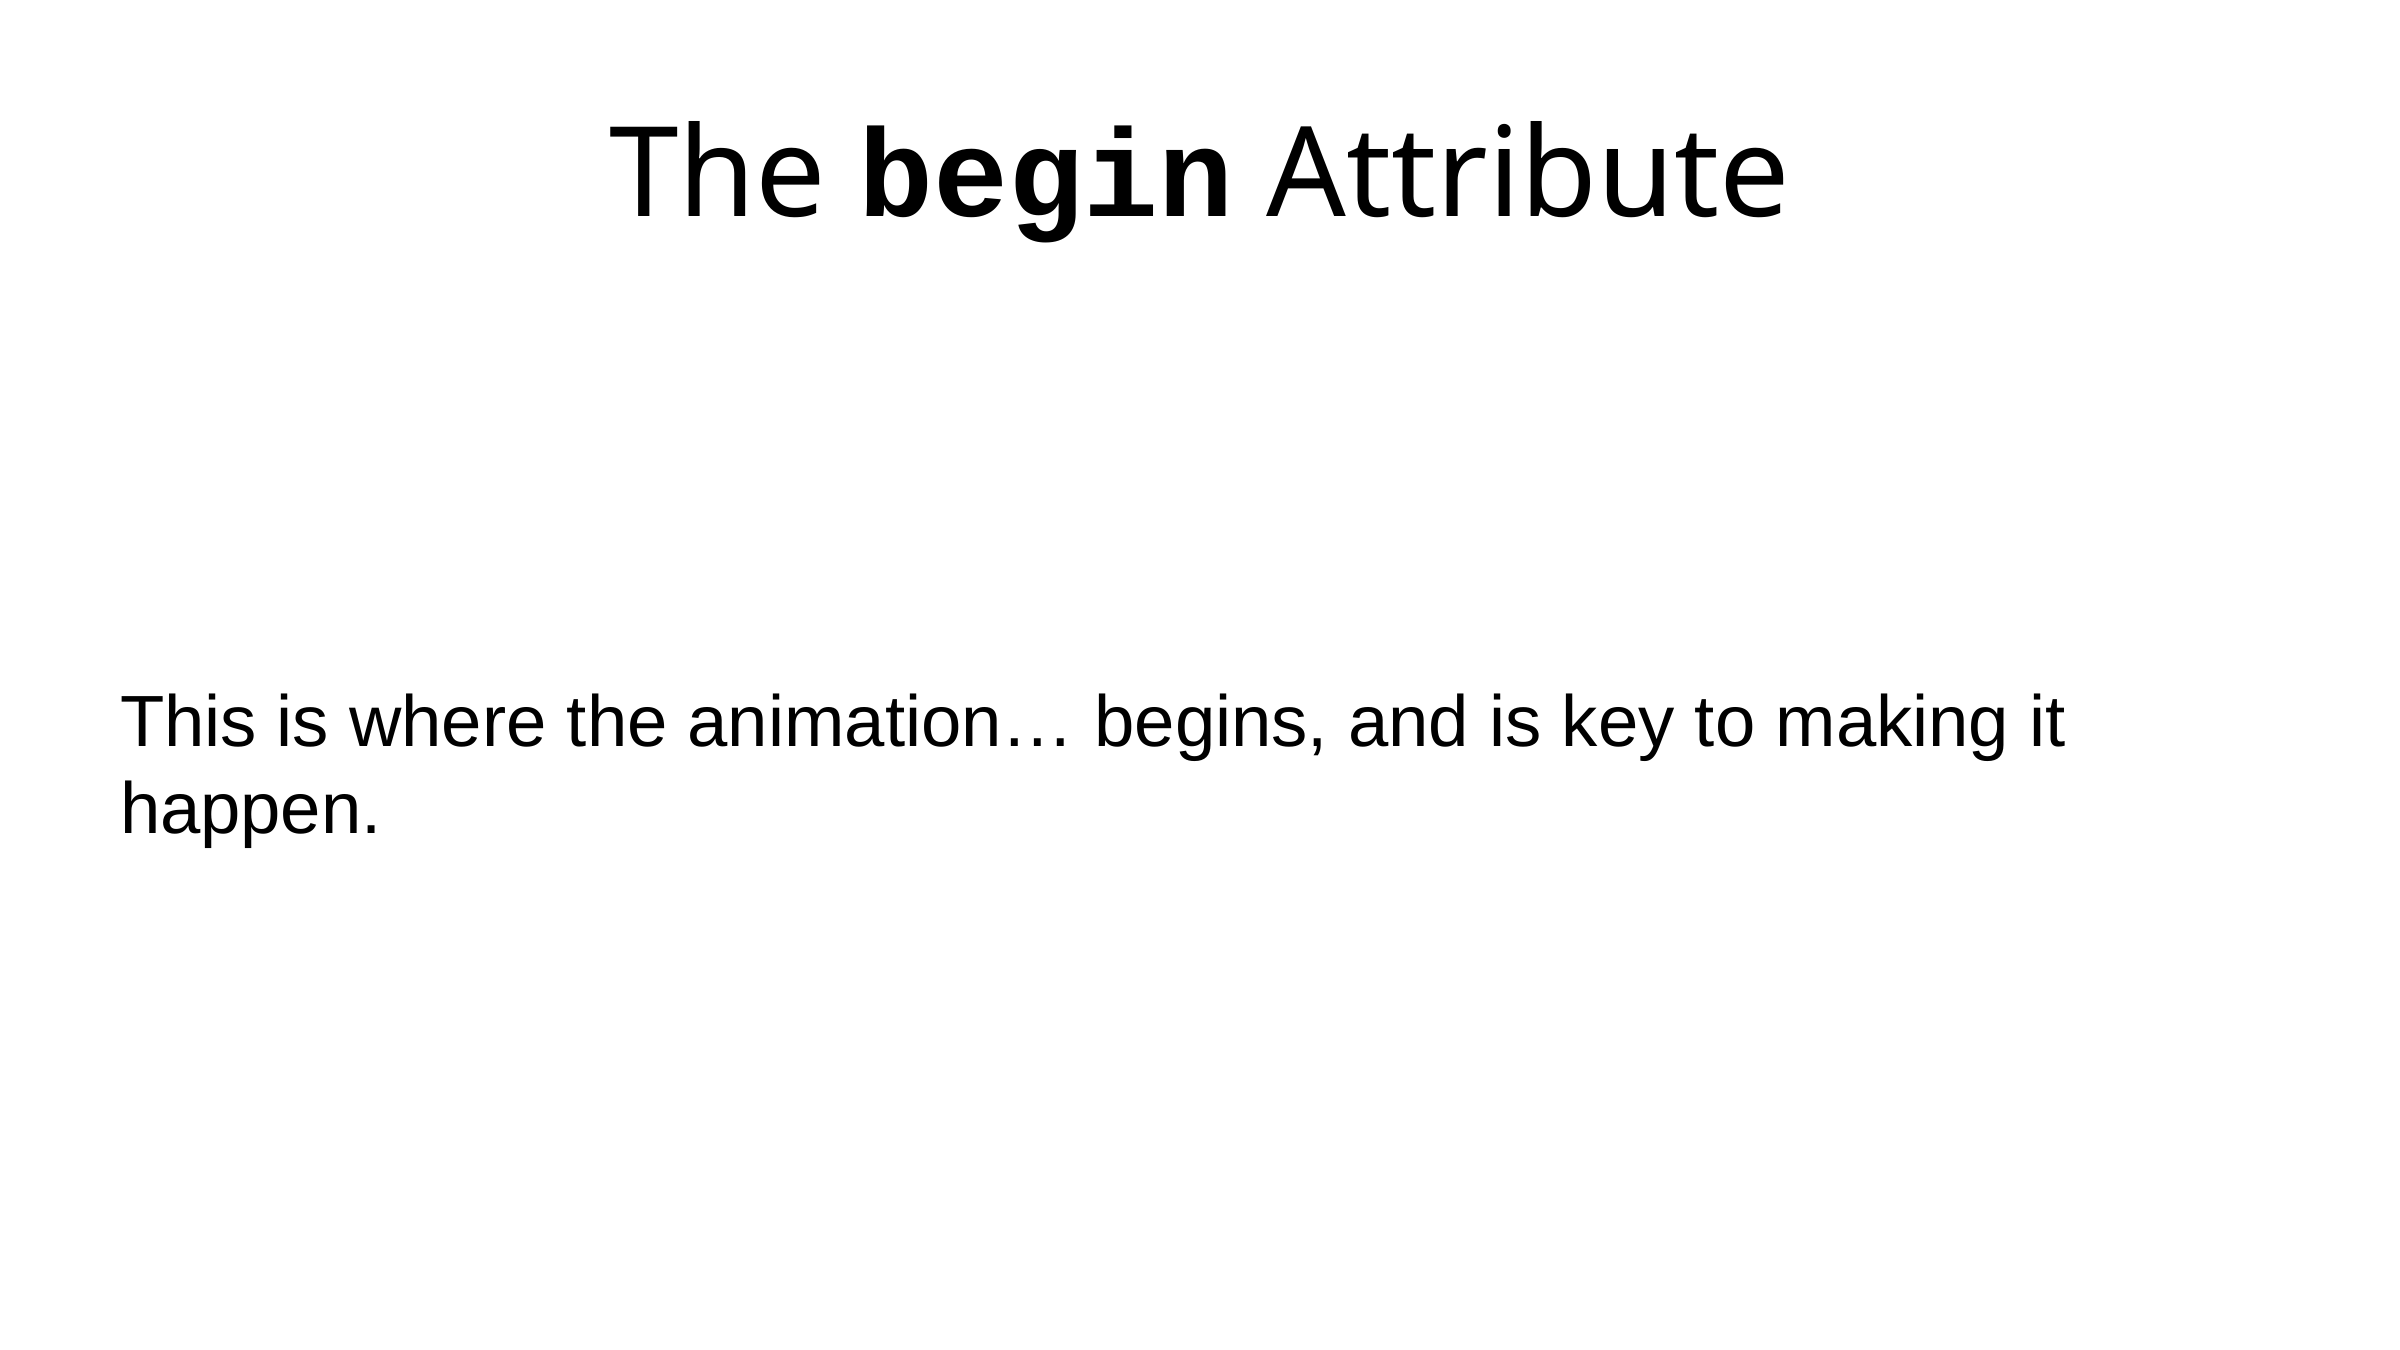

The begin Attribute
This is where the animation… begins, and is key to making it happen.